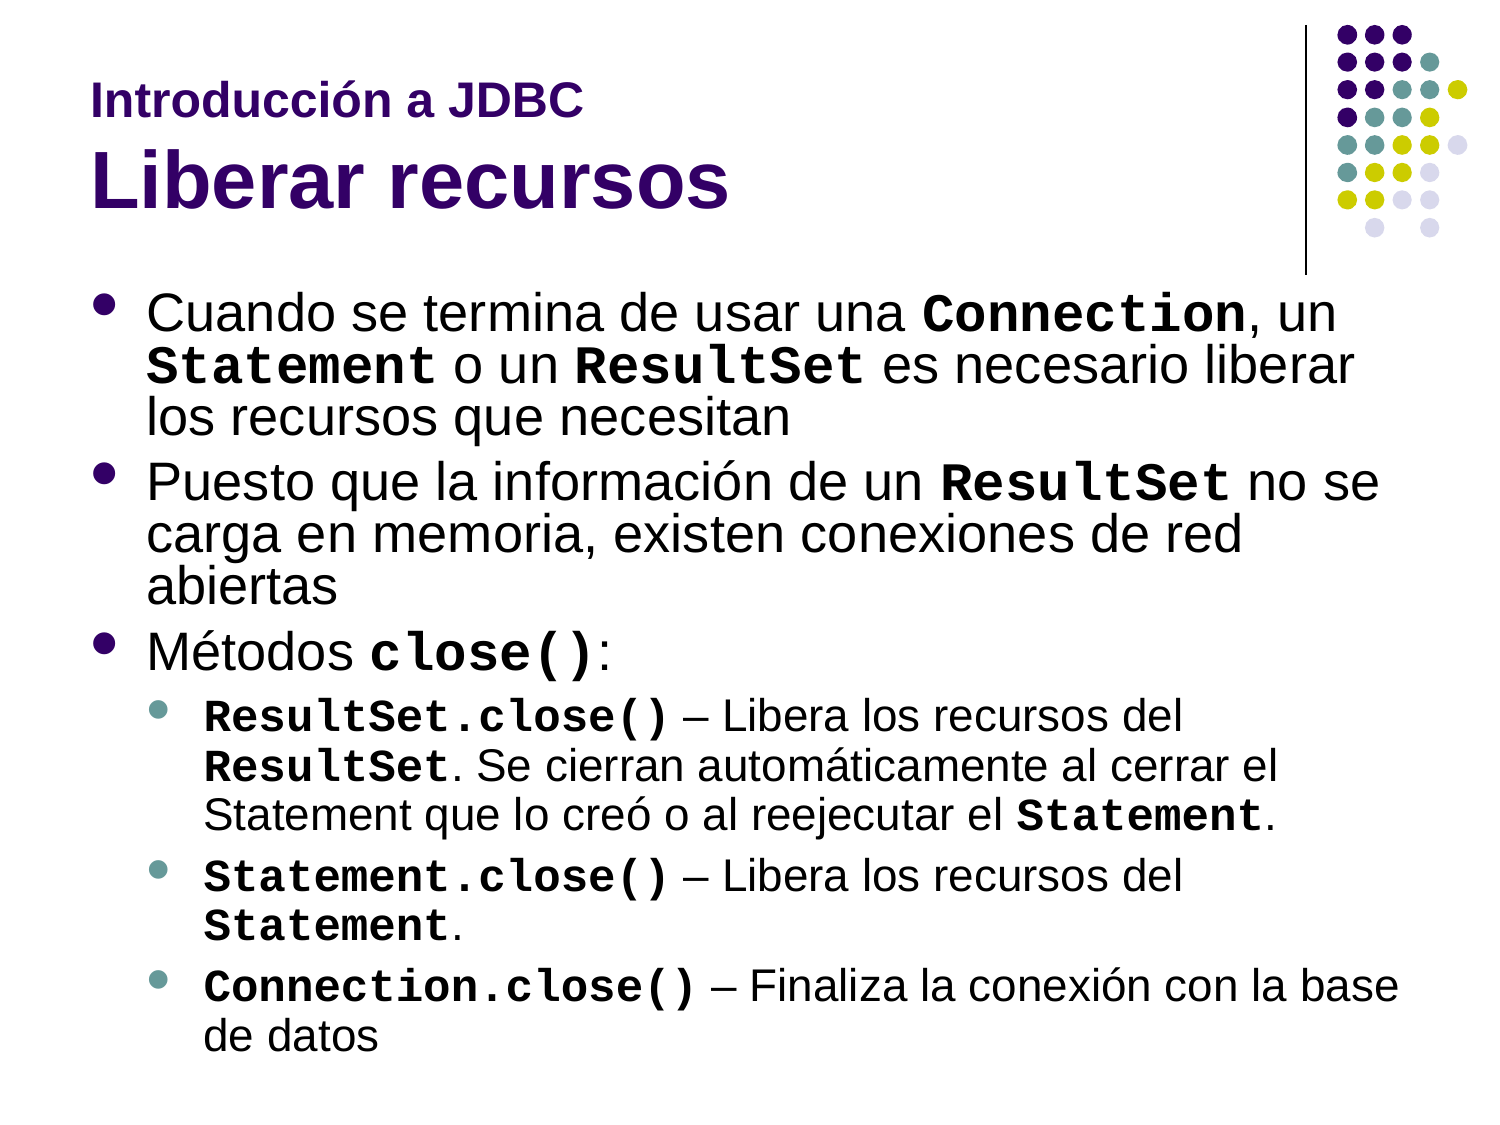

# Introducción a JDBC Liberar recursos
Cuando se termina de usar una Connection, un Statement o un ResultSet es necesario liberar los recursos que necesitan
Puesto que la información de un ResultSet no se carga en memoria, existen conexiones de red abiertas
Métodos close():
ResultSet.close() – Libera los recursos del ResultSet. Se cierran automáticamente al cerrar el Statement que lo creó o al reejecutar el Statement.
Statement.close() – Libera los recursos del Statement.
Connection.close() – Finaliza la conexión con la base de datos